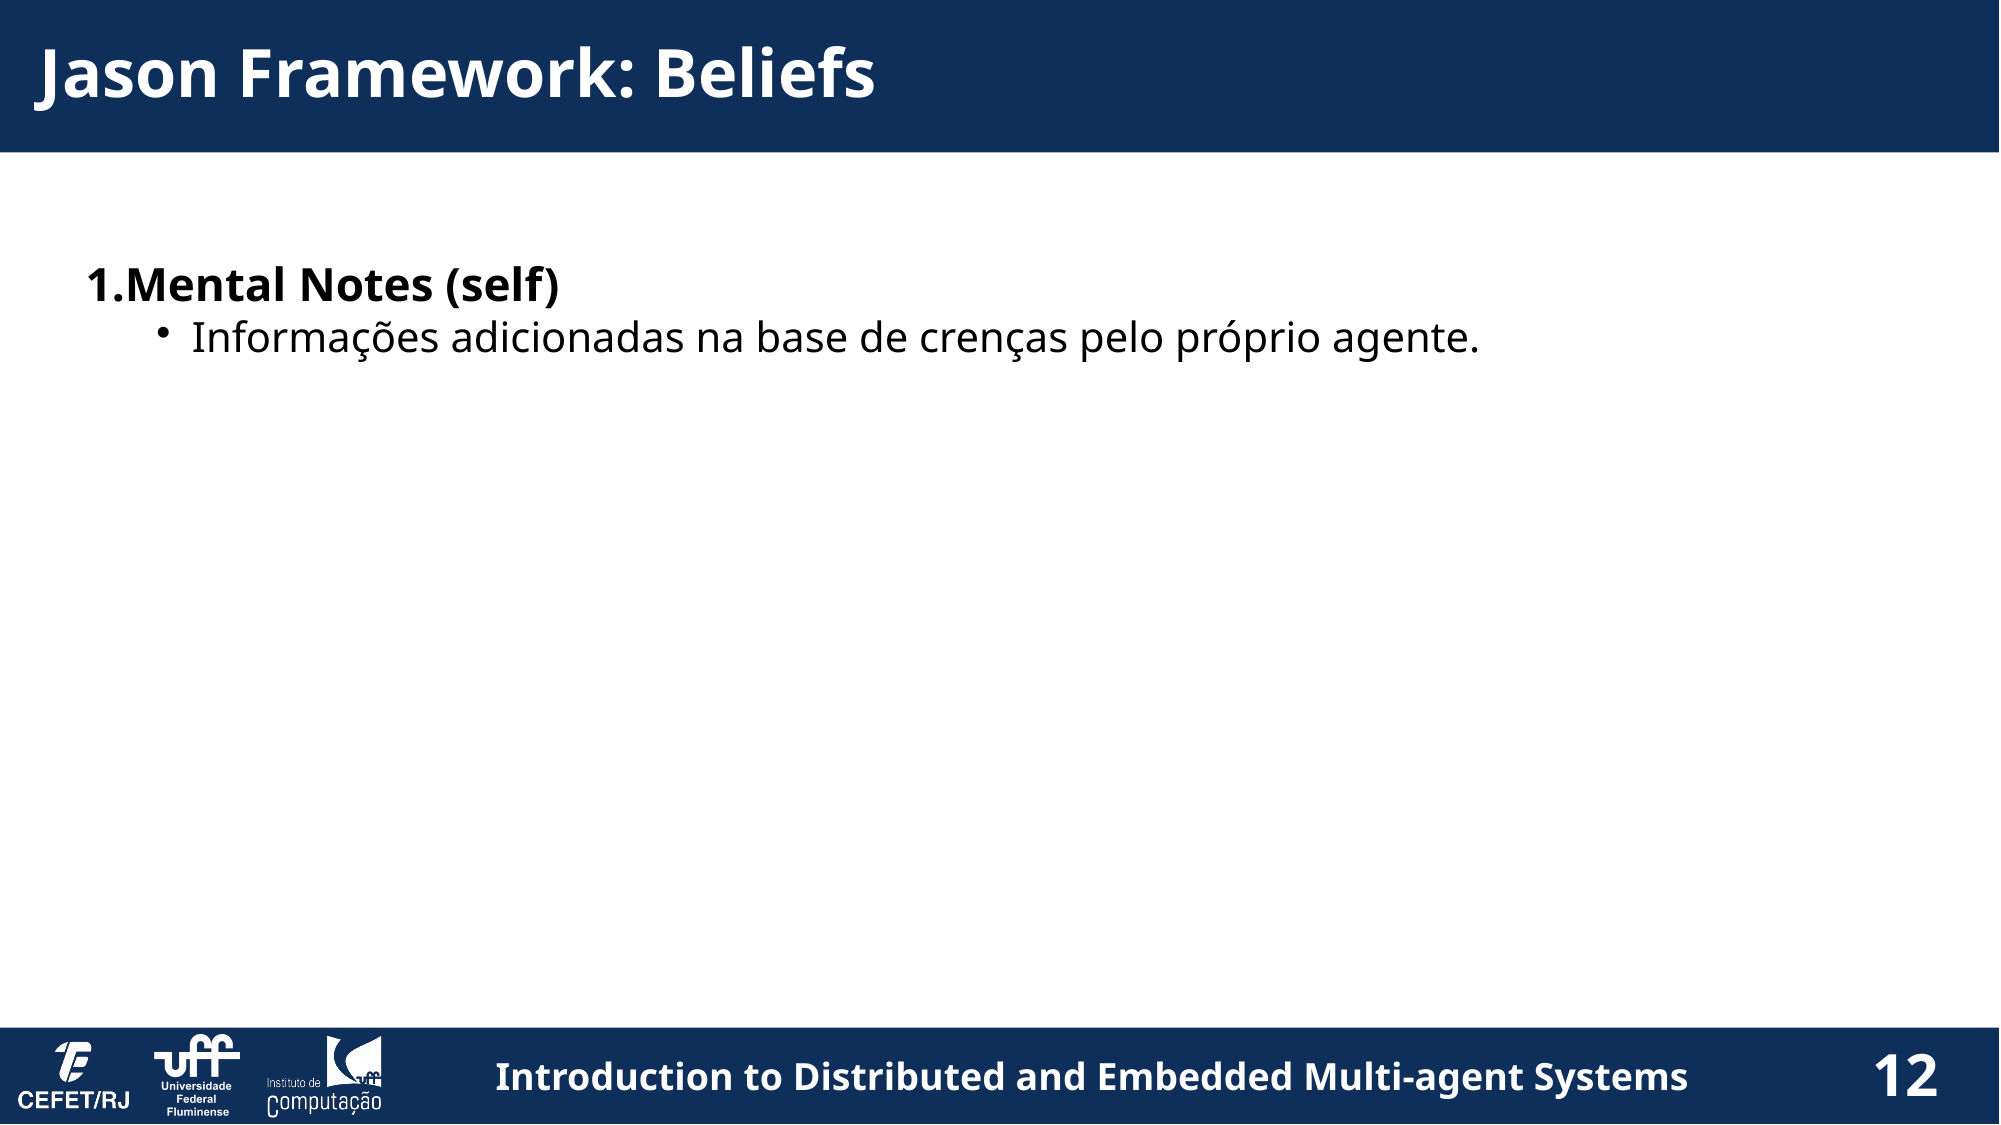

Jason Framework: Beliefs
Mental Notes (self)
Informações adicionadas na base de crenças pelo próprio agente.